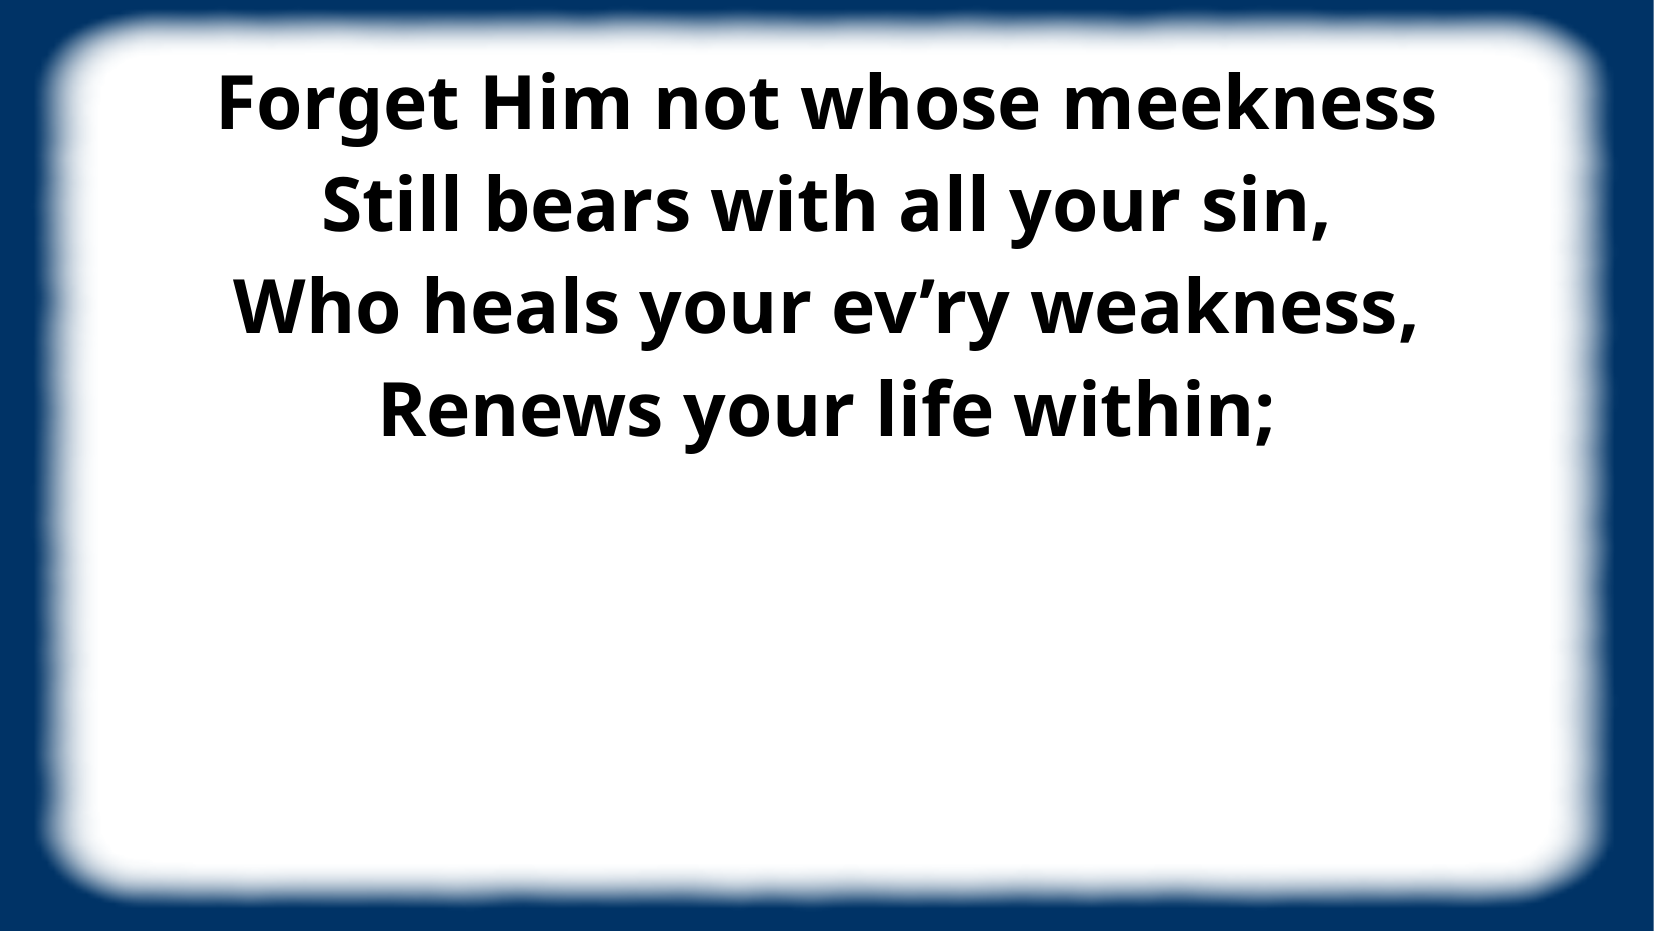

Forget Him not whose meekness
Still bears with all your sin,
Who heals your ev’ry weakness,
Renews your life within;